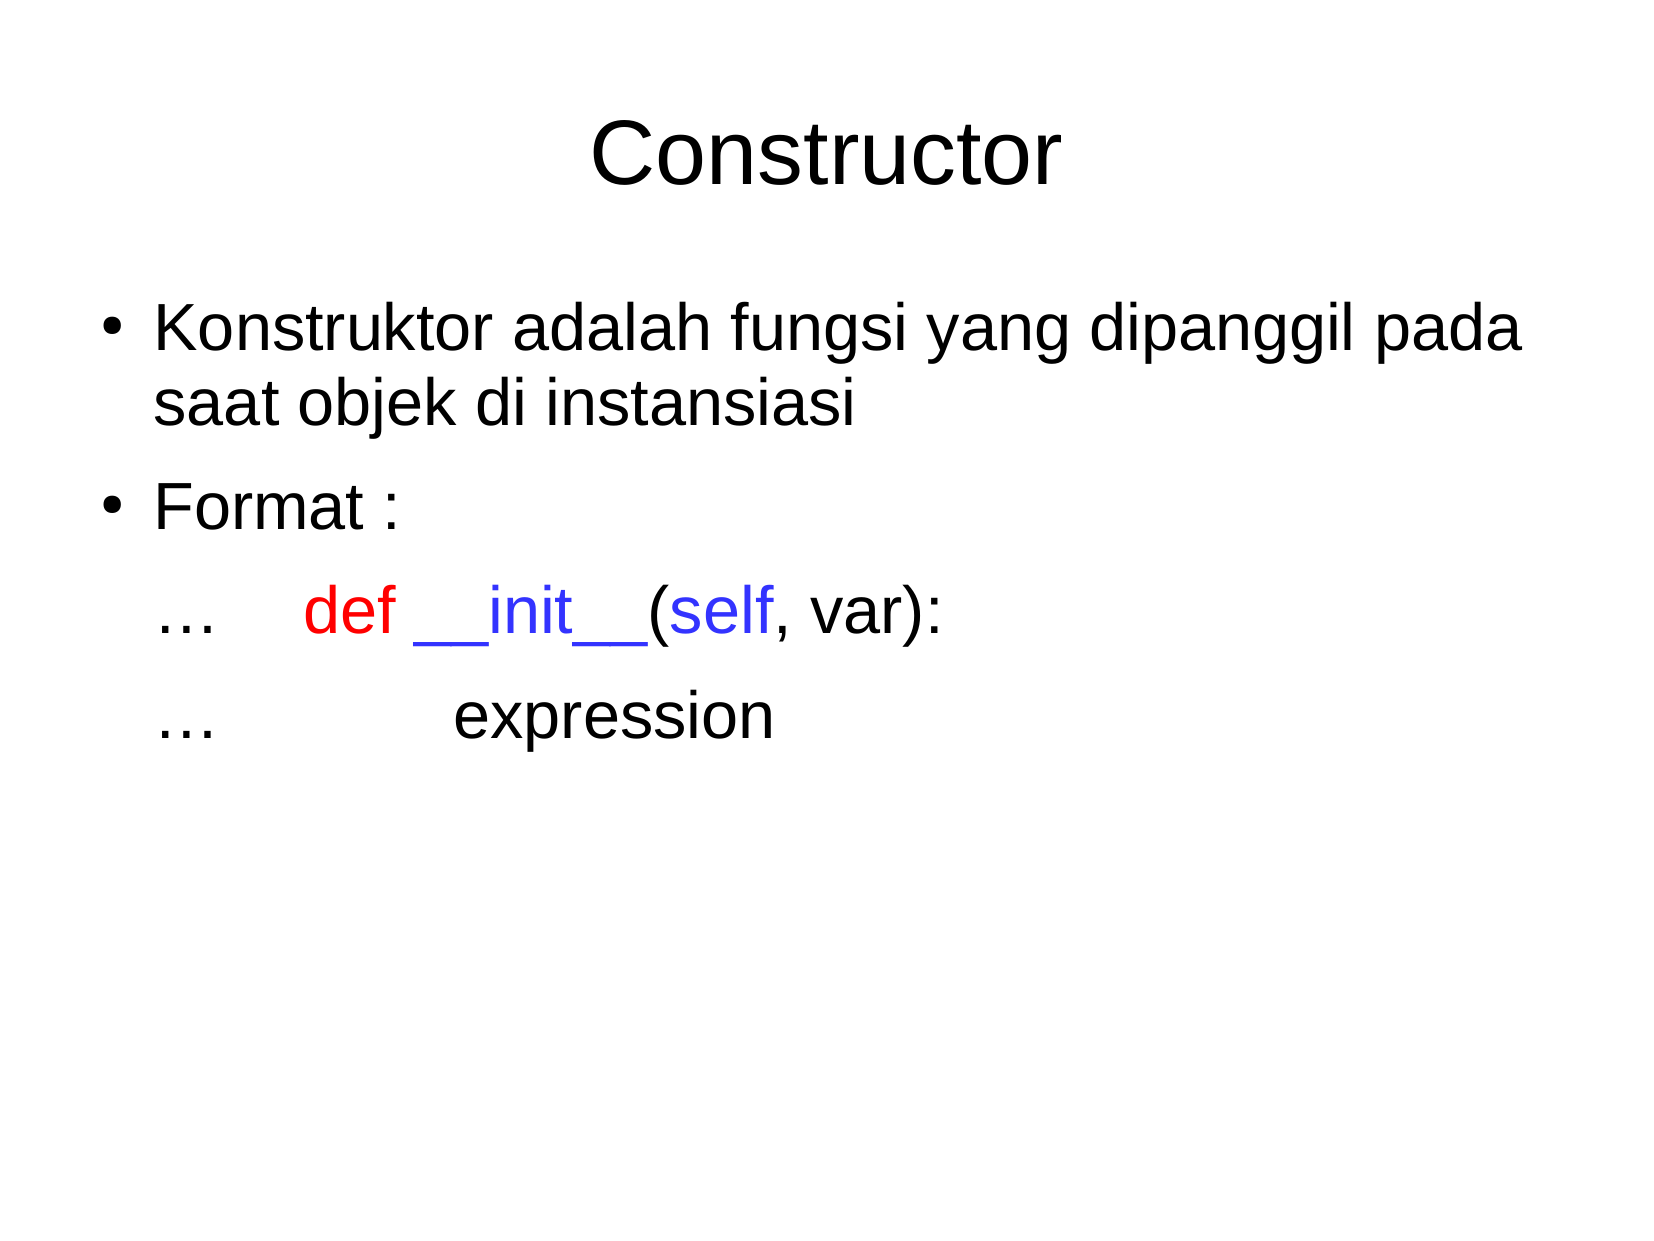

# Constructor
Konstruktor adalah fungsi yang dipanggil pada saat objek di instansiasi
Format :
… 	def __init__(self, var):
… 			expression